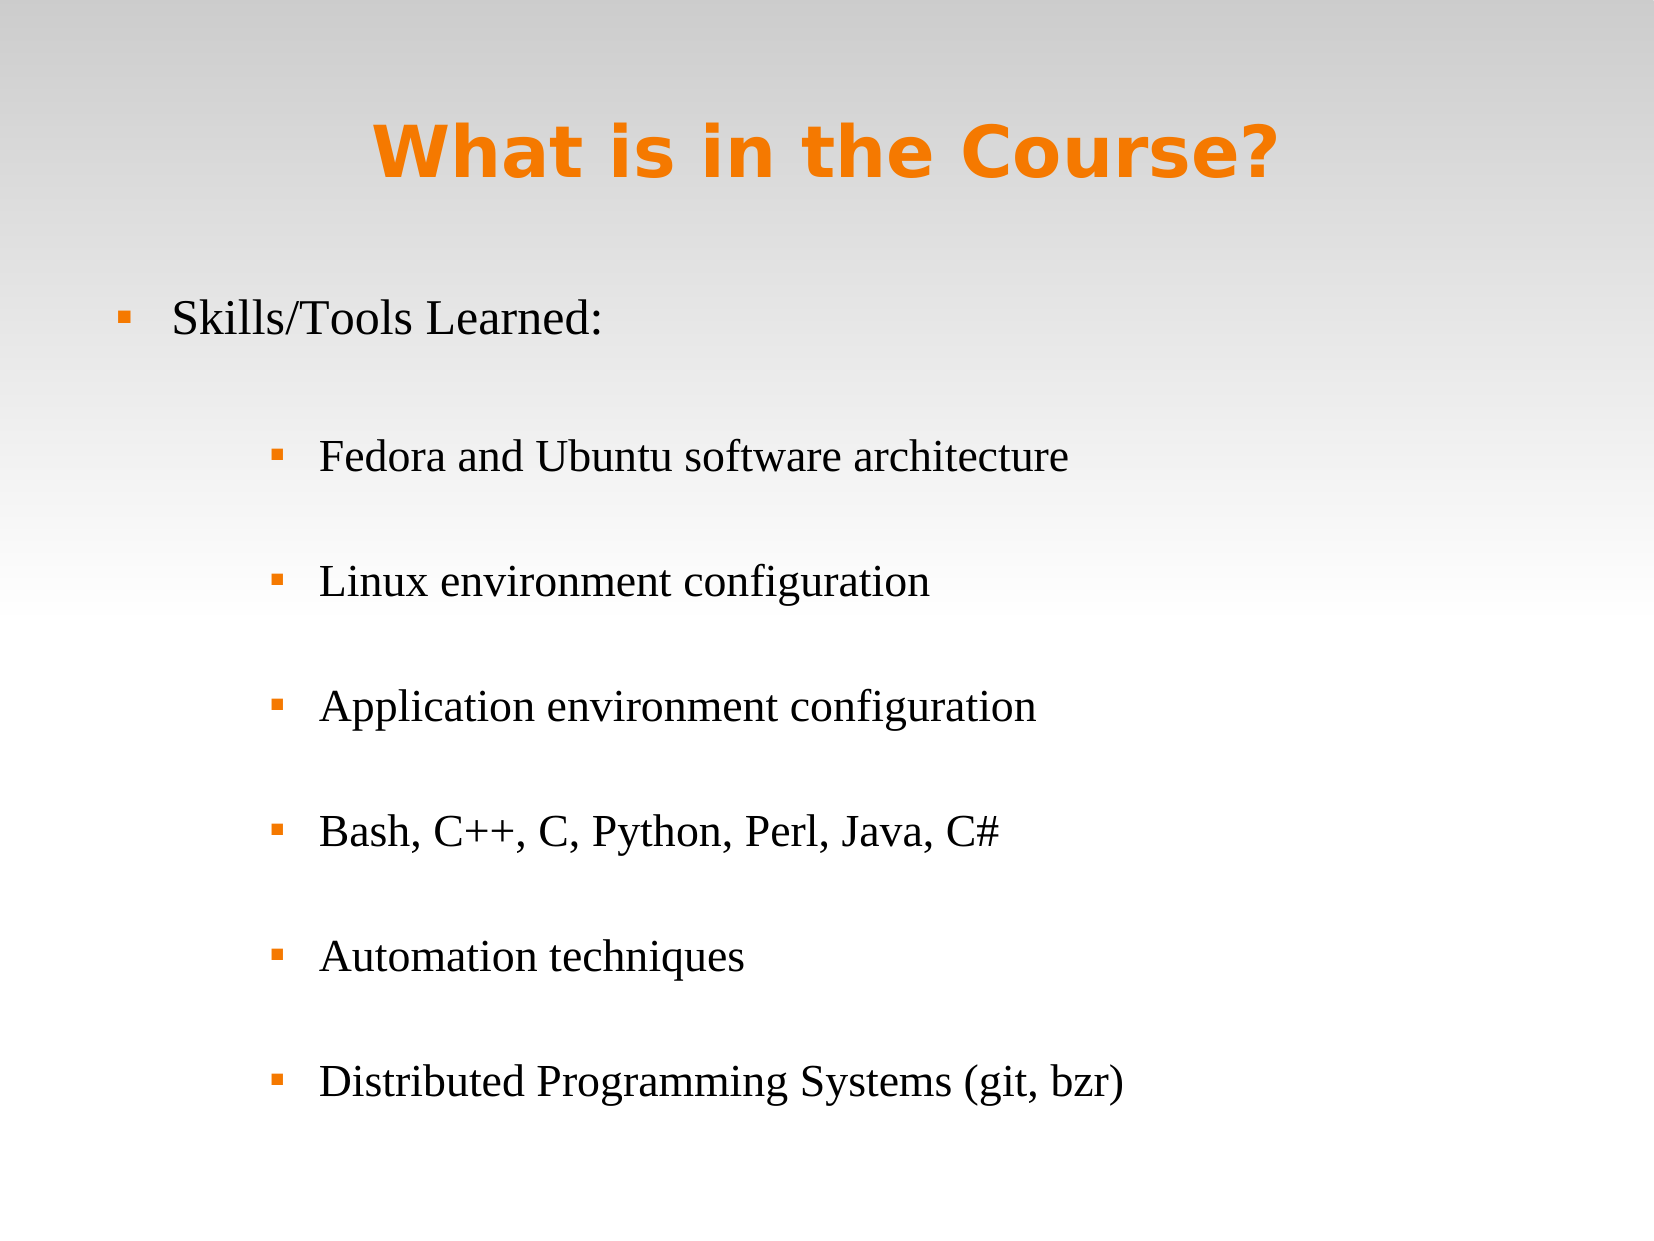

# What is in the Course?
Skills/Tools Learned:
Fedora and Ubuntu software architecture
Linux environment configuration
Application environment configuration
Bash, C++, C, Python, Perl, Java, C#
Automation techniques
Distributed Programming Systems (git, bzr)